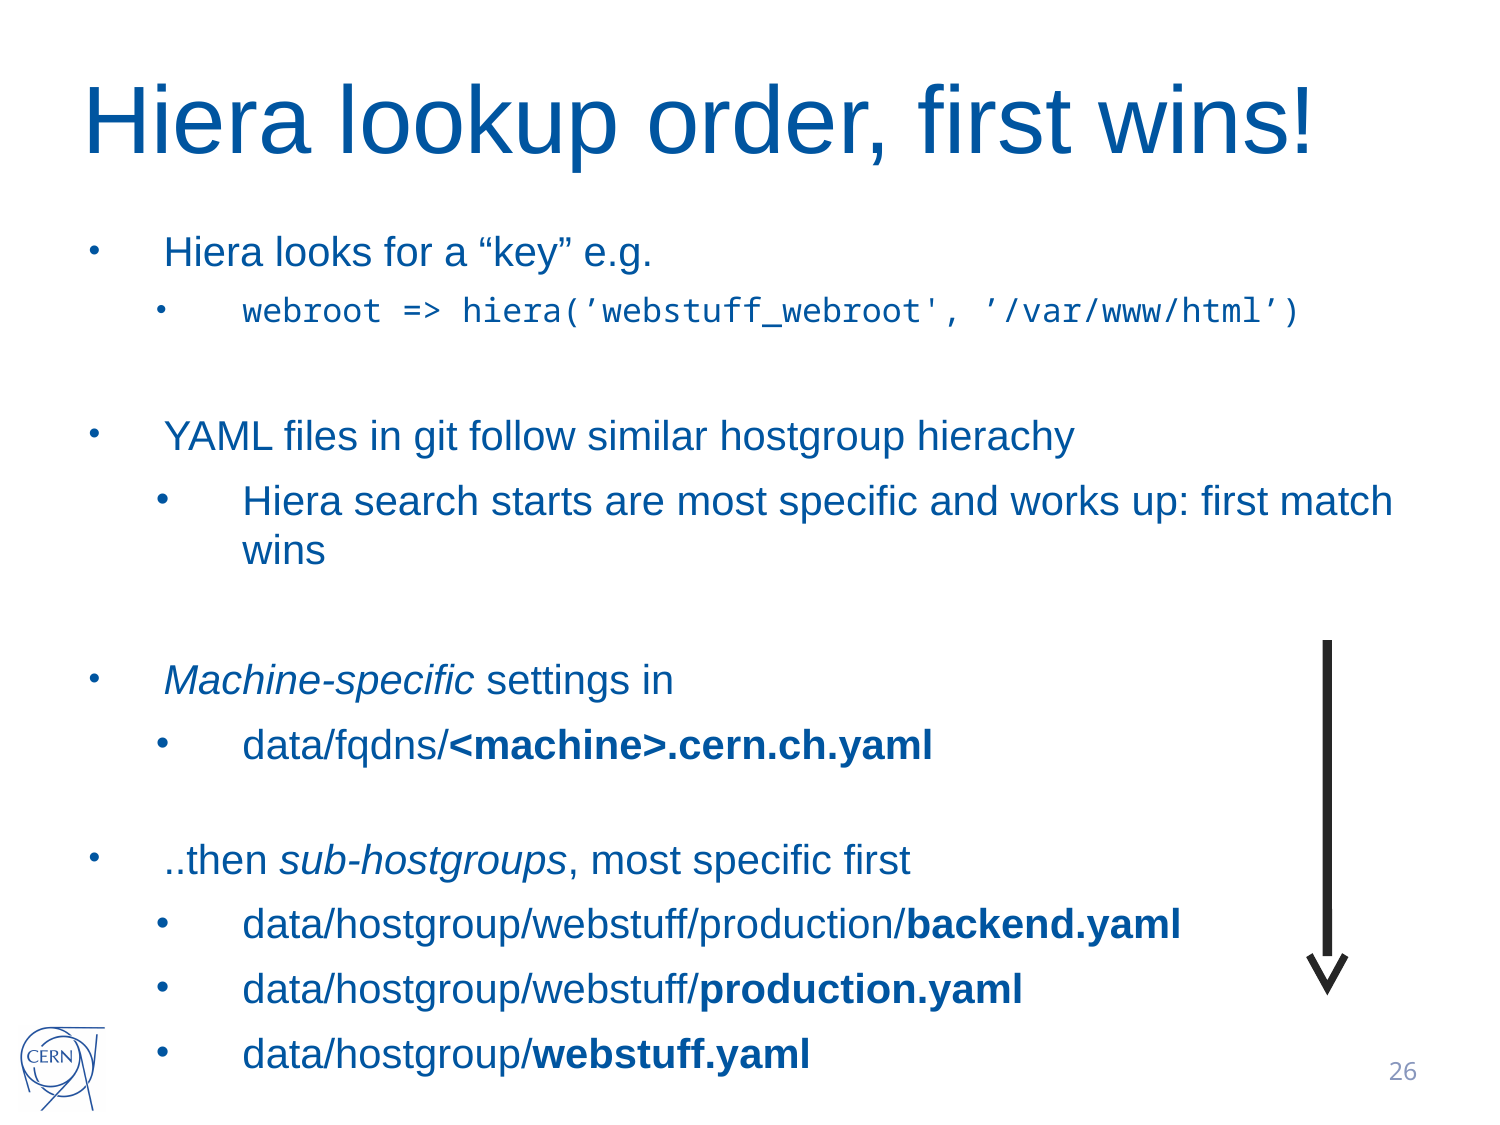

# Hiera lookup order, first wins!
Hiera looks for a “key” e.g.
webroot => hiera(’webstuff_webroot', ’/var/www/html’)
YAML files in git follow similar hostgroup hierachy
Hiera search starts are most specific and works up: first match wins
Machine-specific settings in
data/fqdns/<machine>.cern.ch.yaml
..then sub-hostgroups, most specific first
data/hostgroup/webstuff/production/backend.yaml
data/hostgroup/webstuff/production.yaml
data/hostgroup/webstuff.yaml